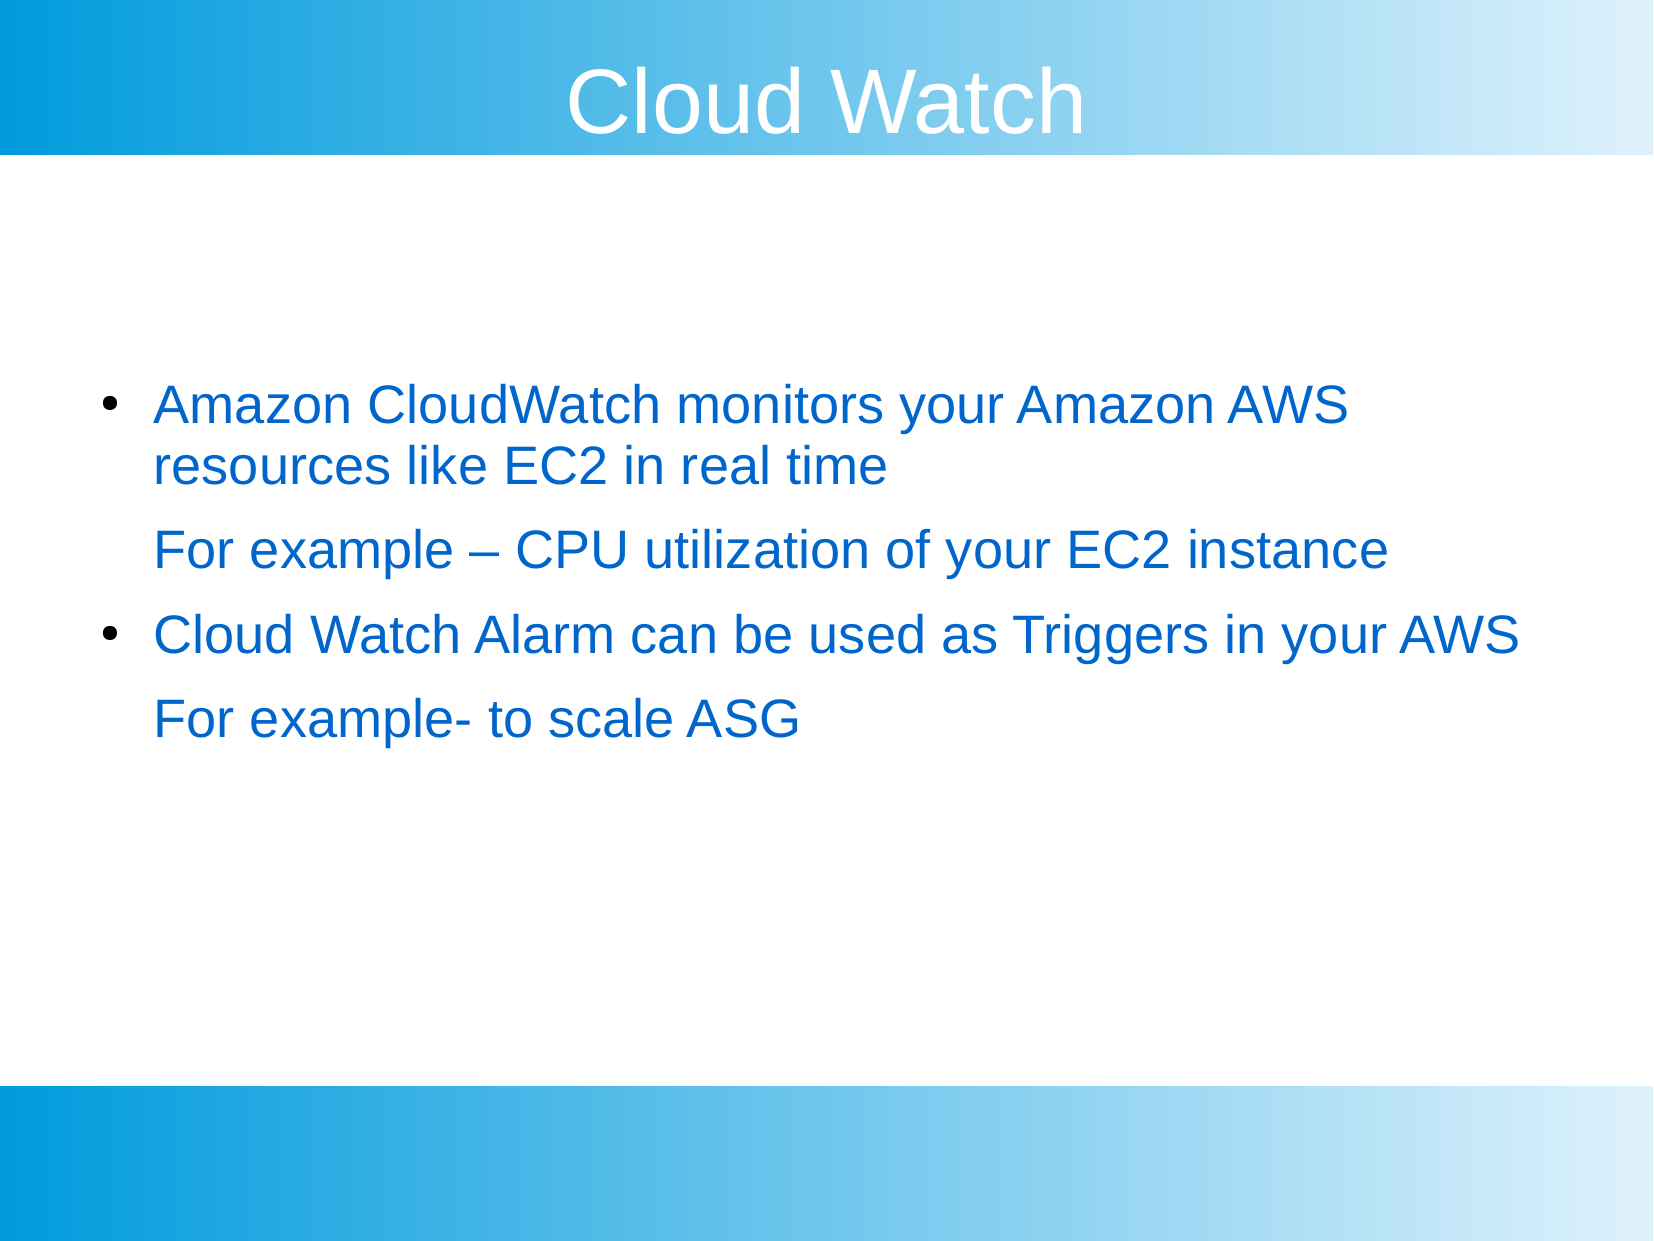

# Cloud Watch
Amazon CloudWatch monitors your Amazon AWS resources like EC2 in real time
For example – CPU utilization of your EC2 instance
Cloud Watch Alarm can be used as Triggers in your AWS
For example- to scale ASG